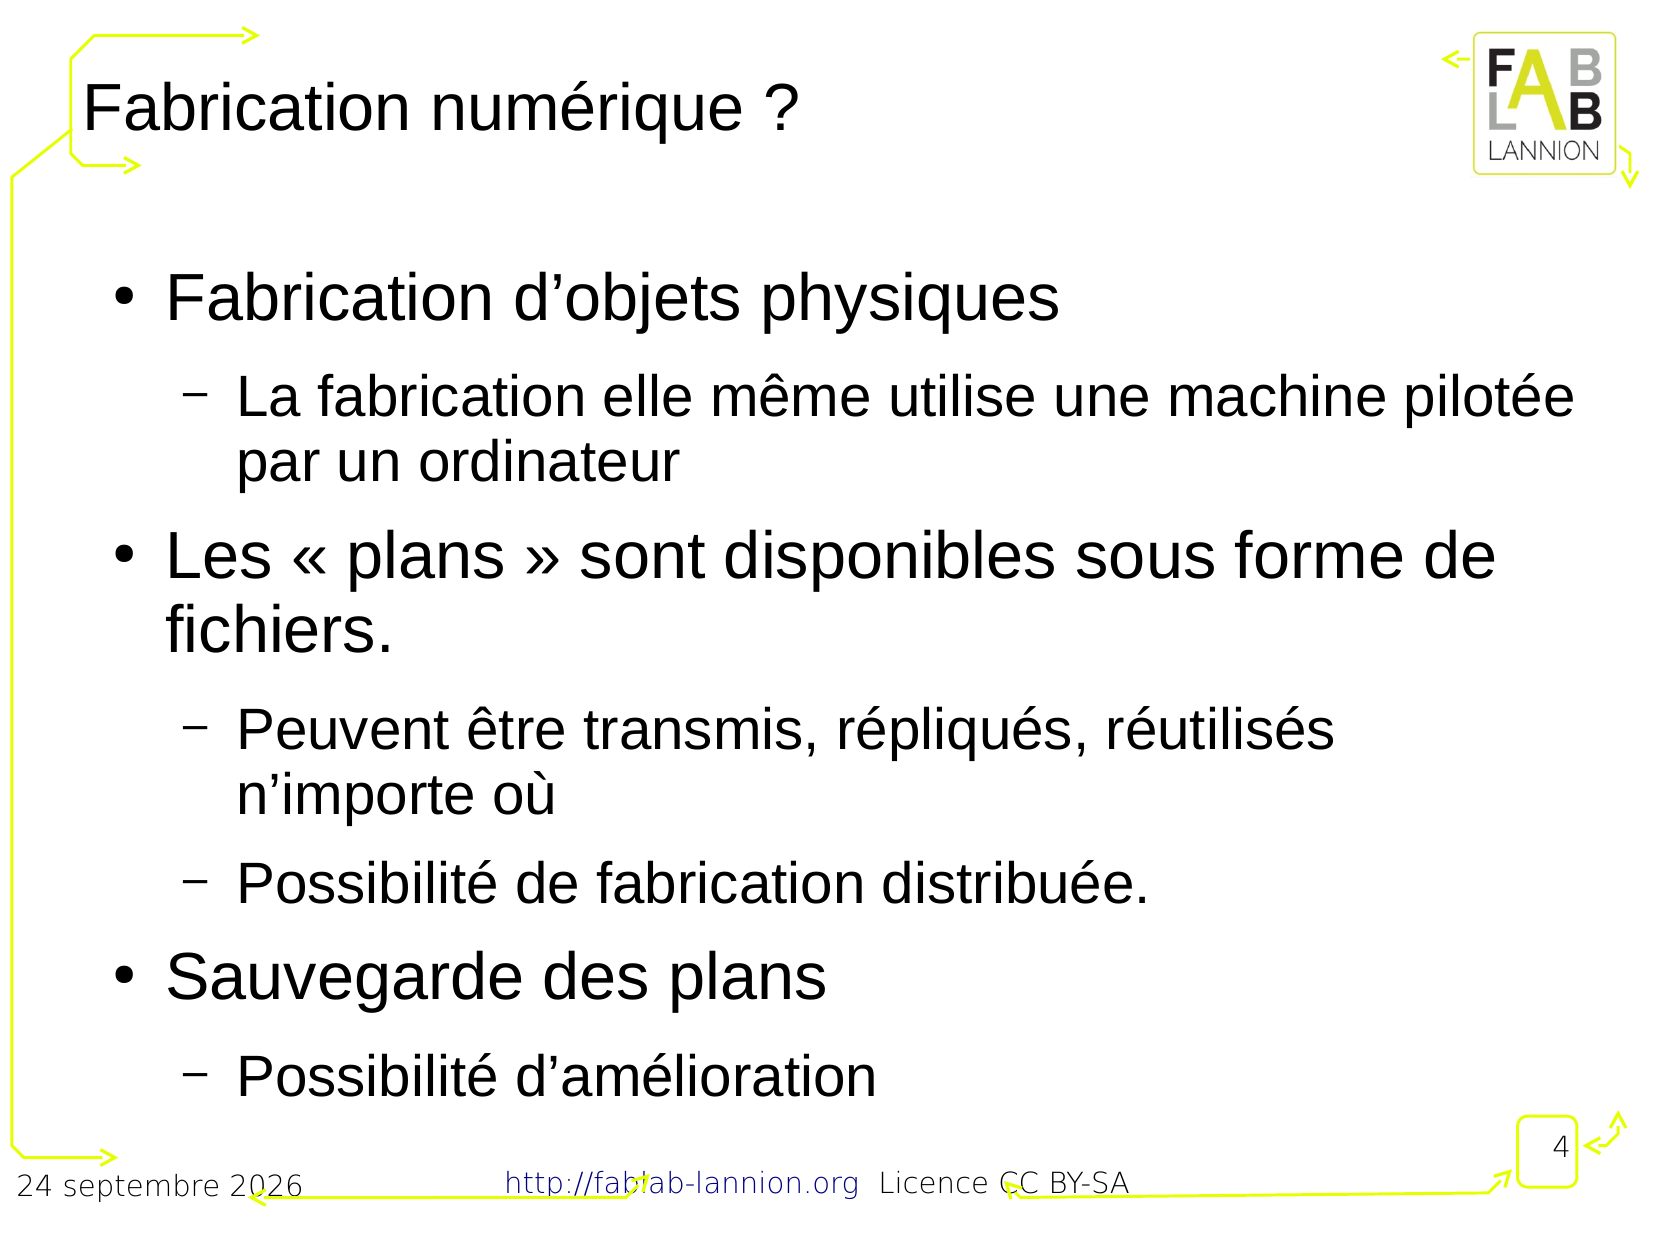

# Fabrication numérique ?
Fabrication d’objets physiques
La fabrication elle même utilise une machine pilotée par un ordinateur
Les « plans » sont disponibles sous forme de fichiers.
Peuvent être transmis, répliqués, réutilisés n’importe où
Possibilité de fabrication distribuée.
Sauvegarde des plans
Possibilité d’amélioration
4